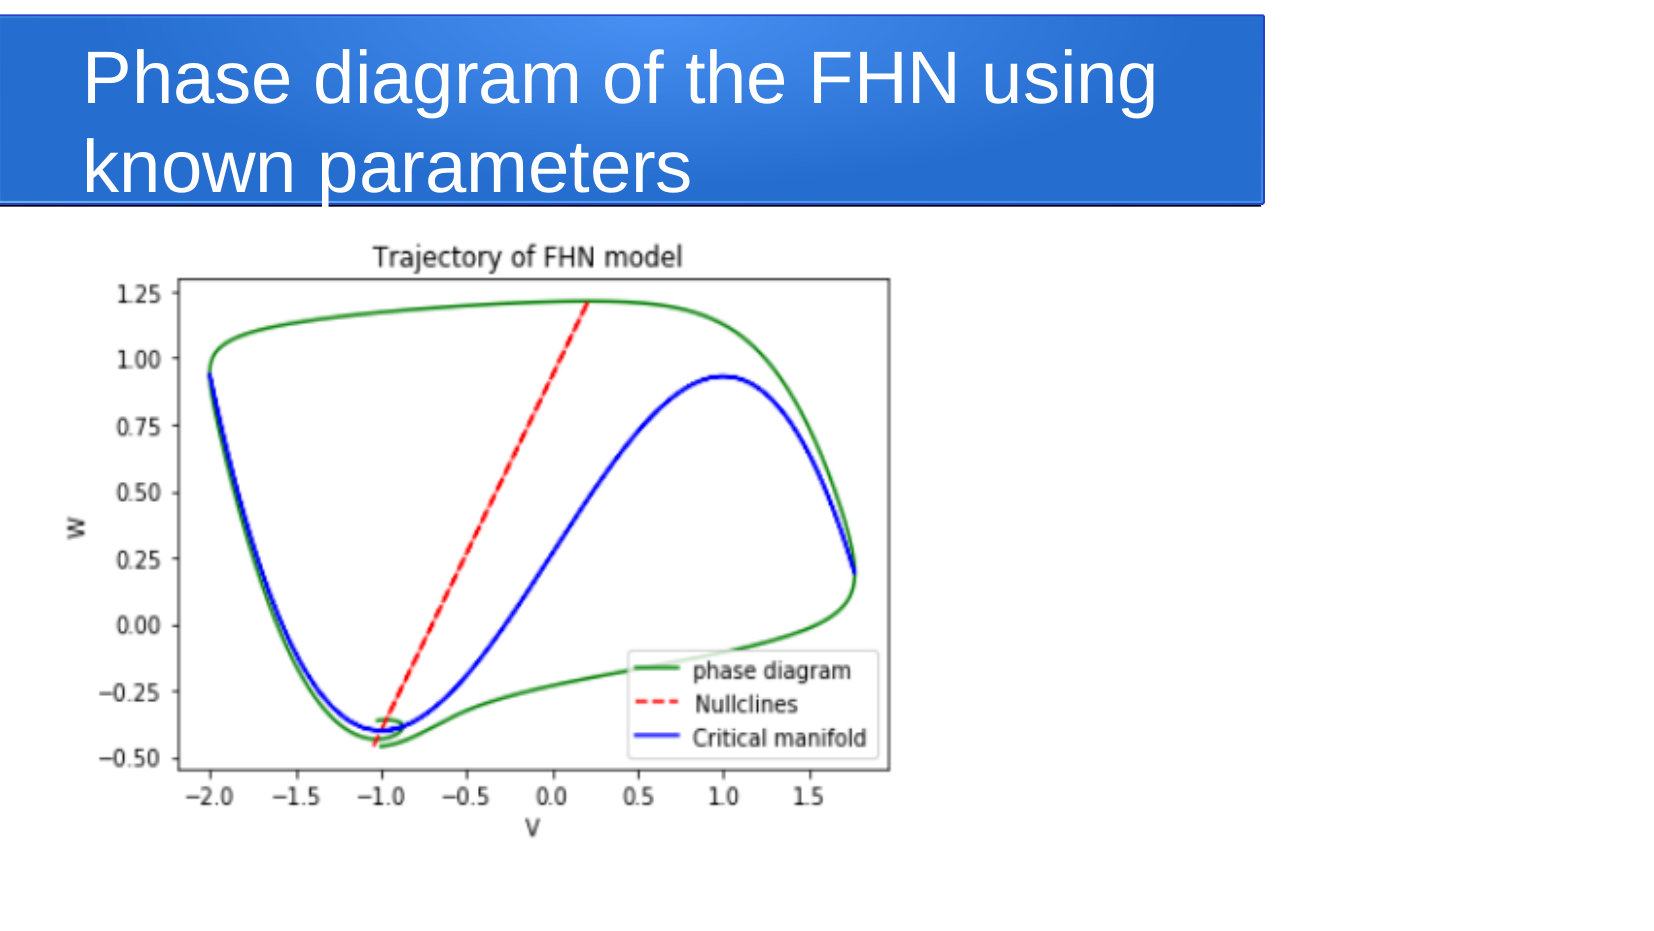

# Phase diagram of the FHN using known parameters